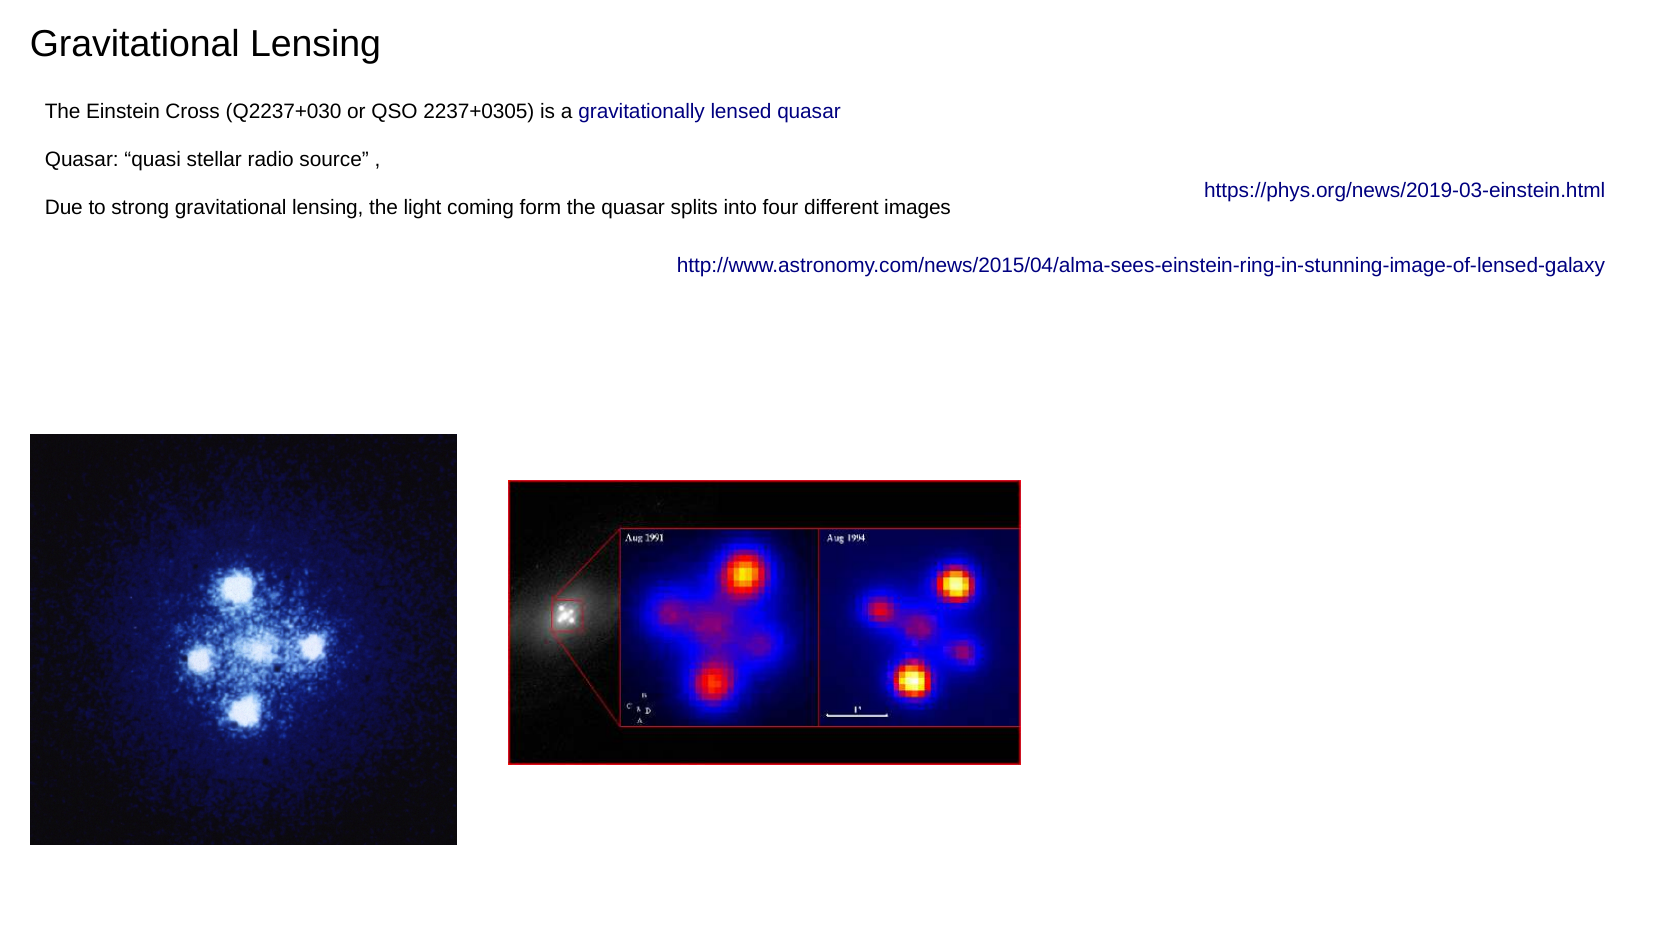

Gravitational Lensing
The Einstein Cross (Q2237+030 or QSO 2237+0305) is a gravitationally lensed quasar
Quasar: “quasi stellar radio source” ,
Due to strong gravitational lensing, the light coming form the quasar splits into four different images
https://phys.org/news/2019-03-einstein.html
http://www.astronomy.com/news/2015/04/alma-sees-einstein-ring-in-stunning-image-of-lensed-galaxy